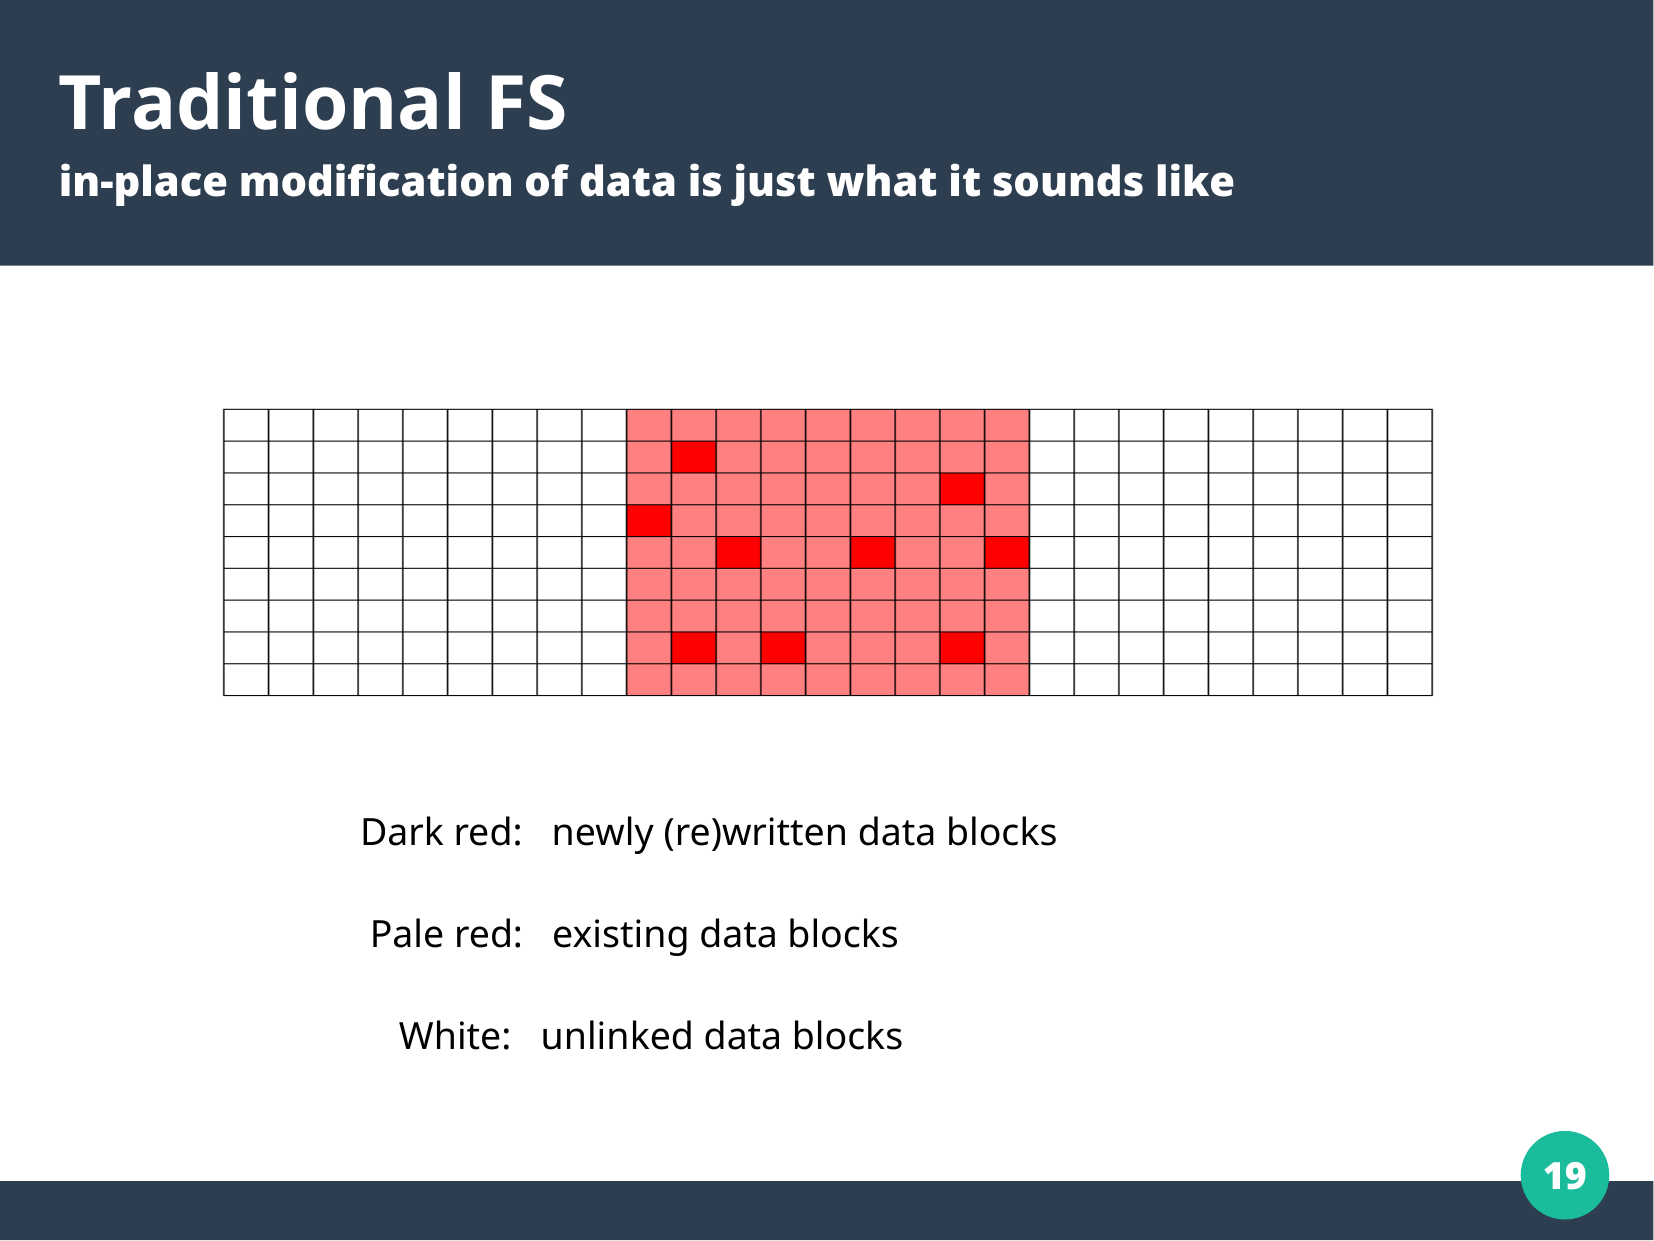

# Traditional FS in-place modification of data is just what it sounds like
Dark red: newly (re)written data blocks
 Pale red: existing data blocks
 White: unlinked data blocks
19